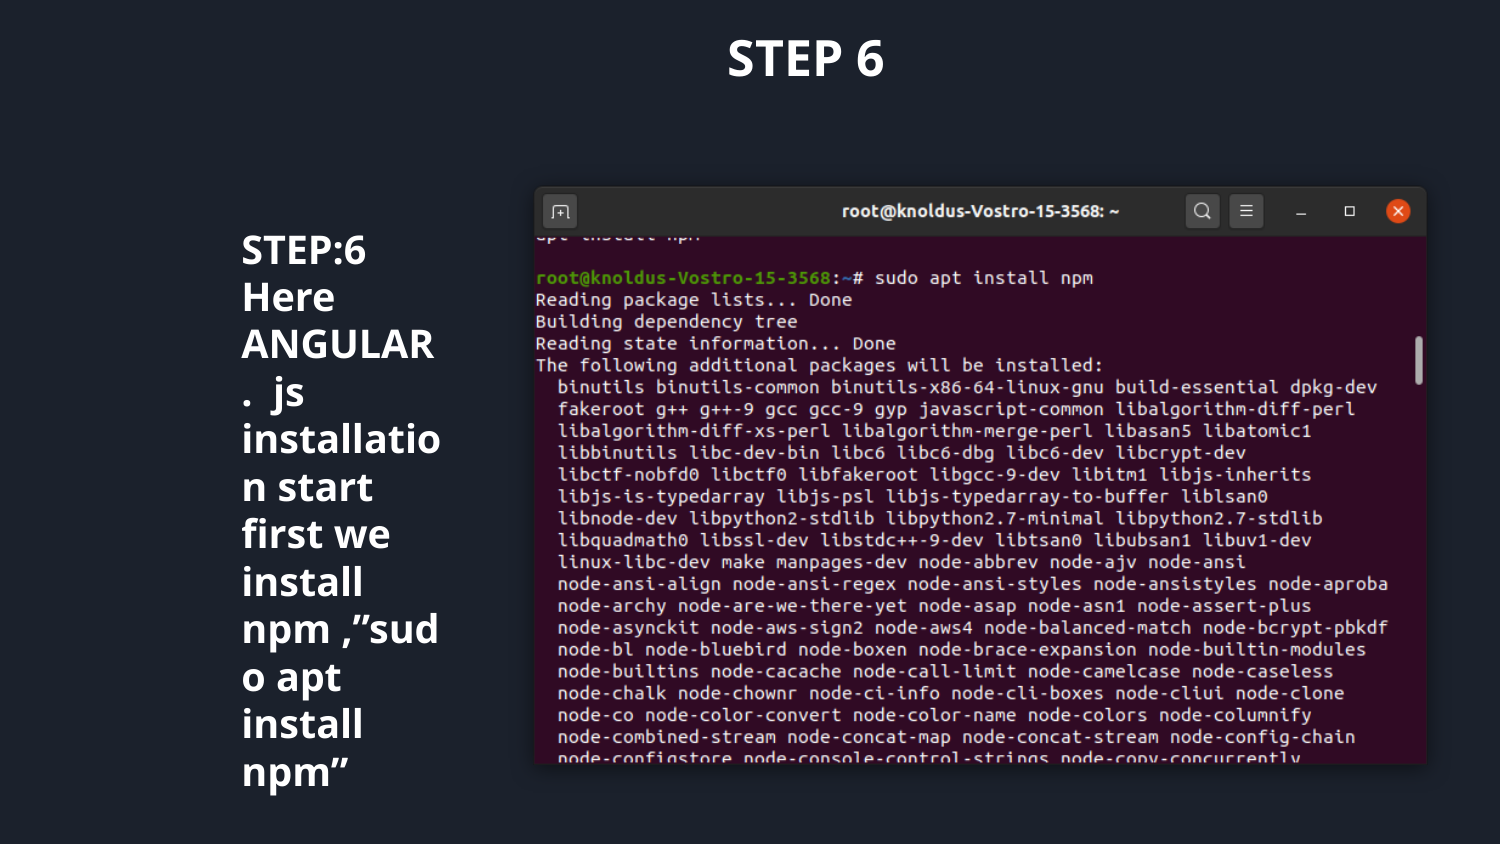

STEP 6
STEP:6
Here ANGULAR . js installation start first we install npm ,”sudo apt install npm”